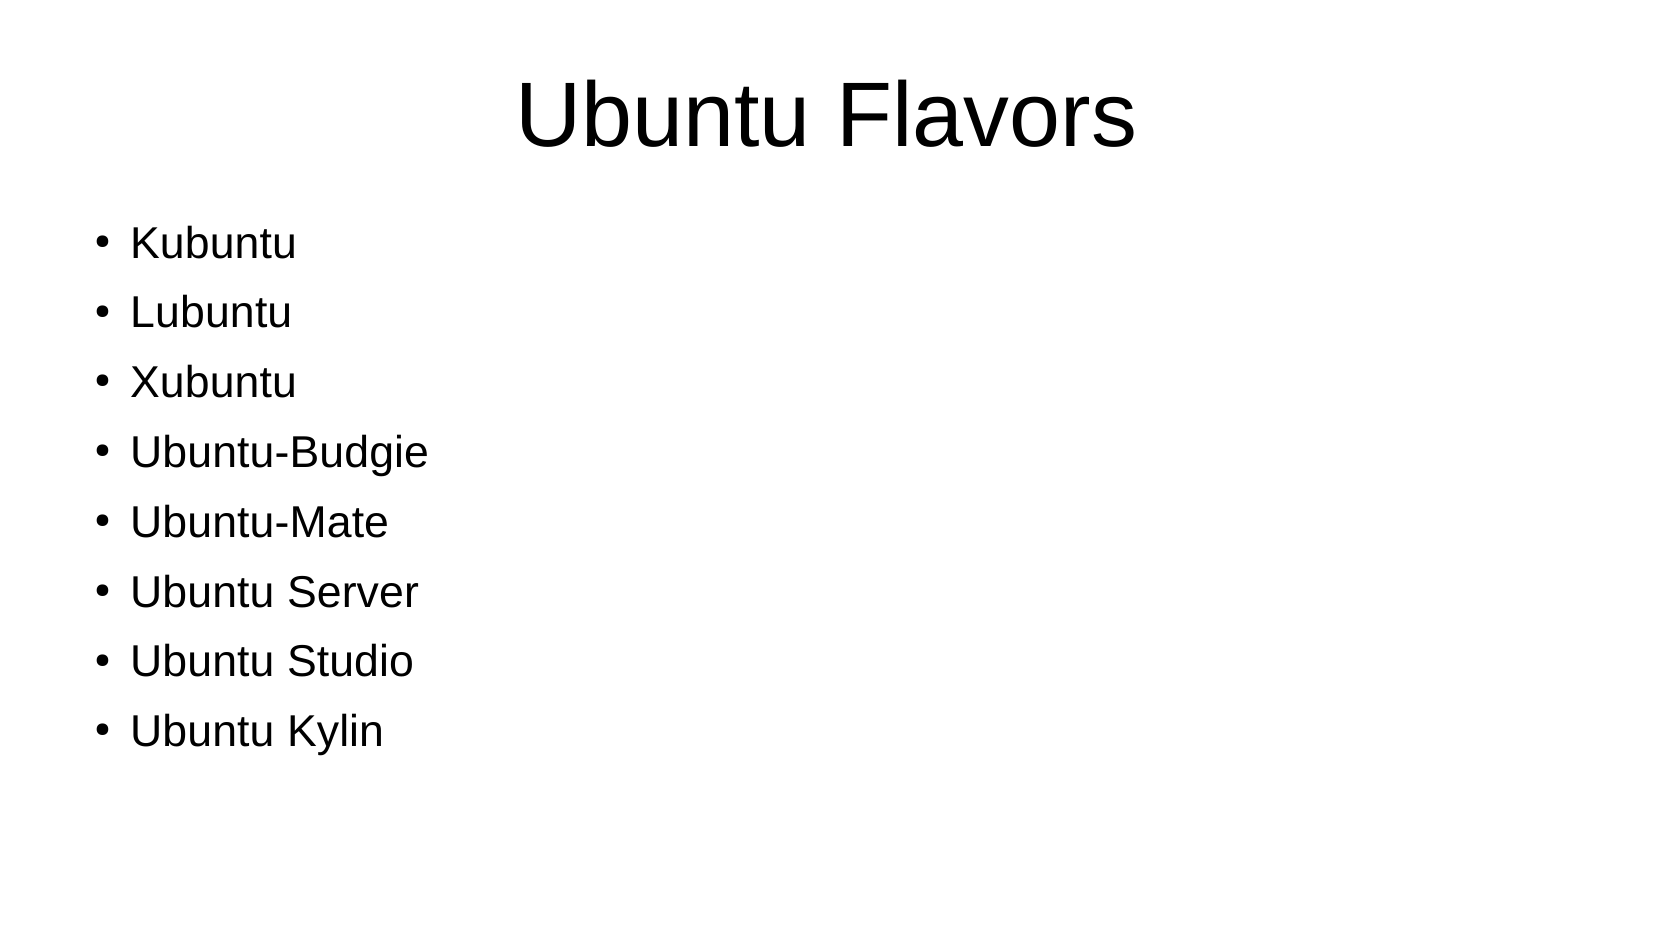

# Ubuntu Flavors
Kubuntu
Lubuntu
Xubuntu
Ubuntu-Budgie
Ubuntu-Mate
Ubuntu Server
Ubuntu Studio
Ubuntu Kylin